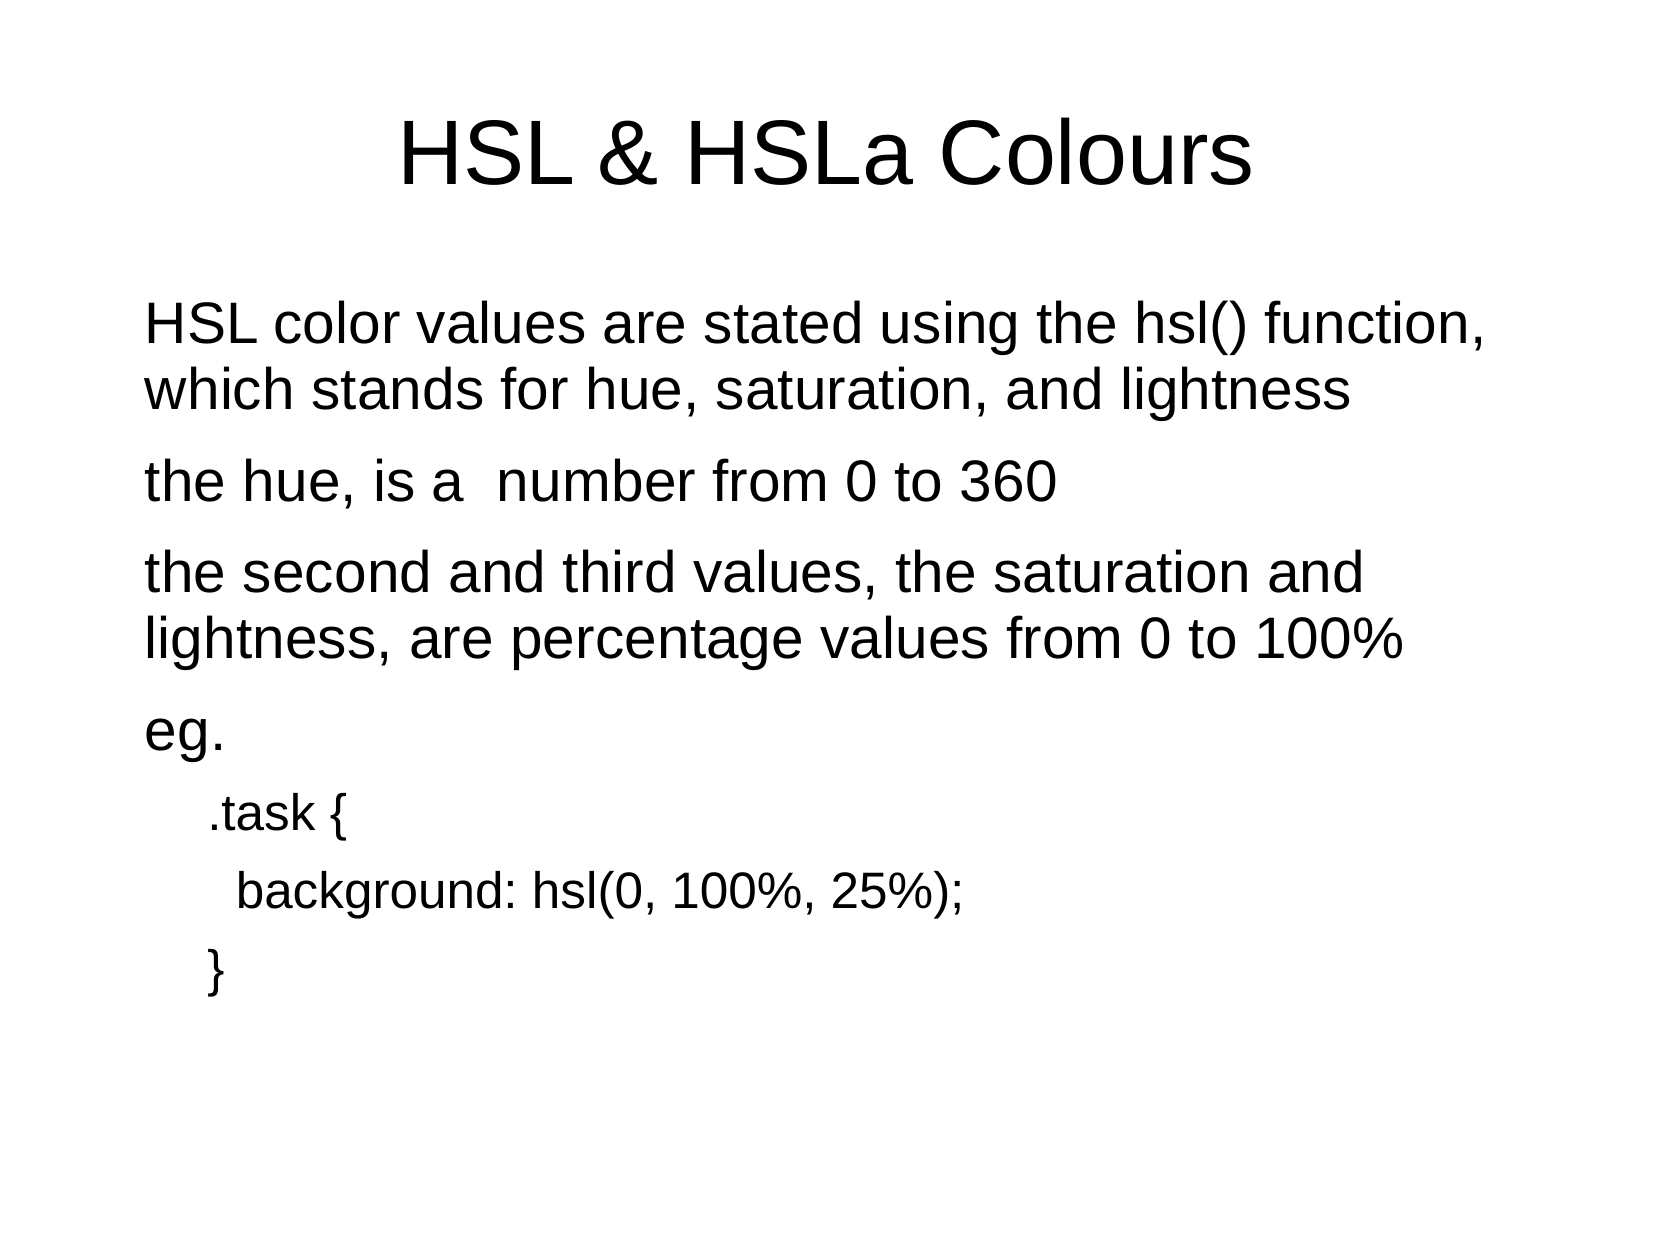

# HSL & HSLa Colours
HSL color values are stated using the hsl() function, which stands for hue, saturation, and lightness
the hue, is a number from 0 to 360
the second and third values, the saturation and lightness, are percentage values from 0 to 100%
eg.
.task {
 background: hsl(0, 100%, 25%);
}